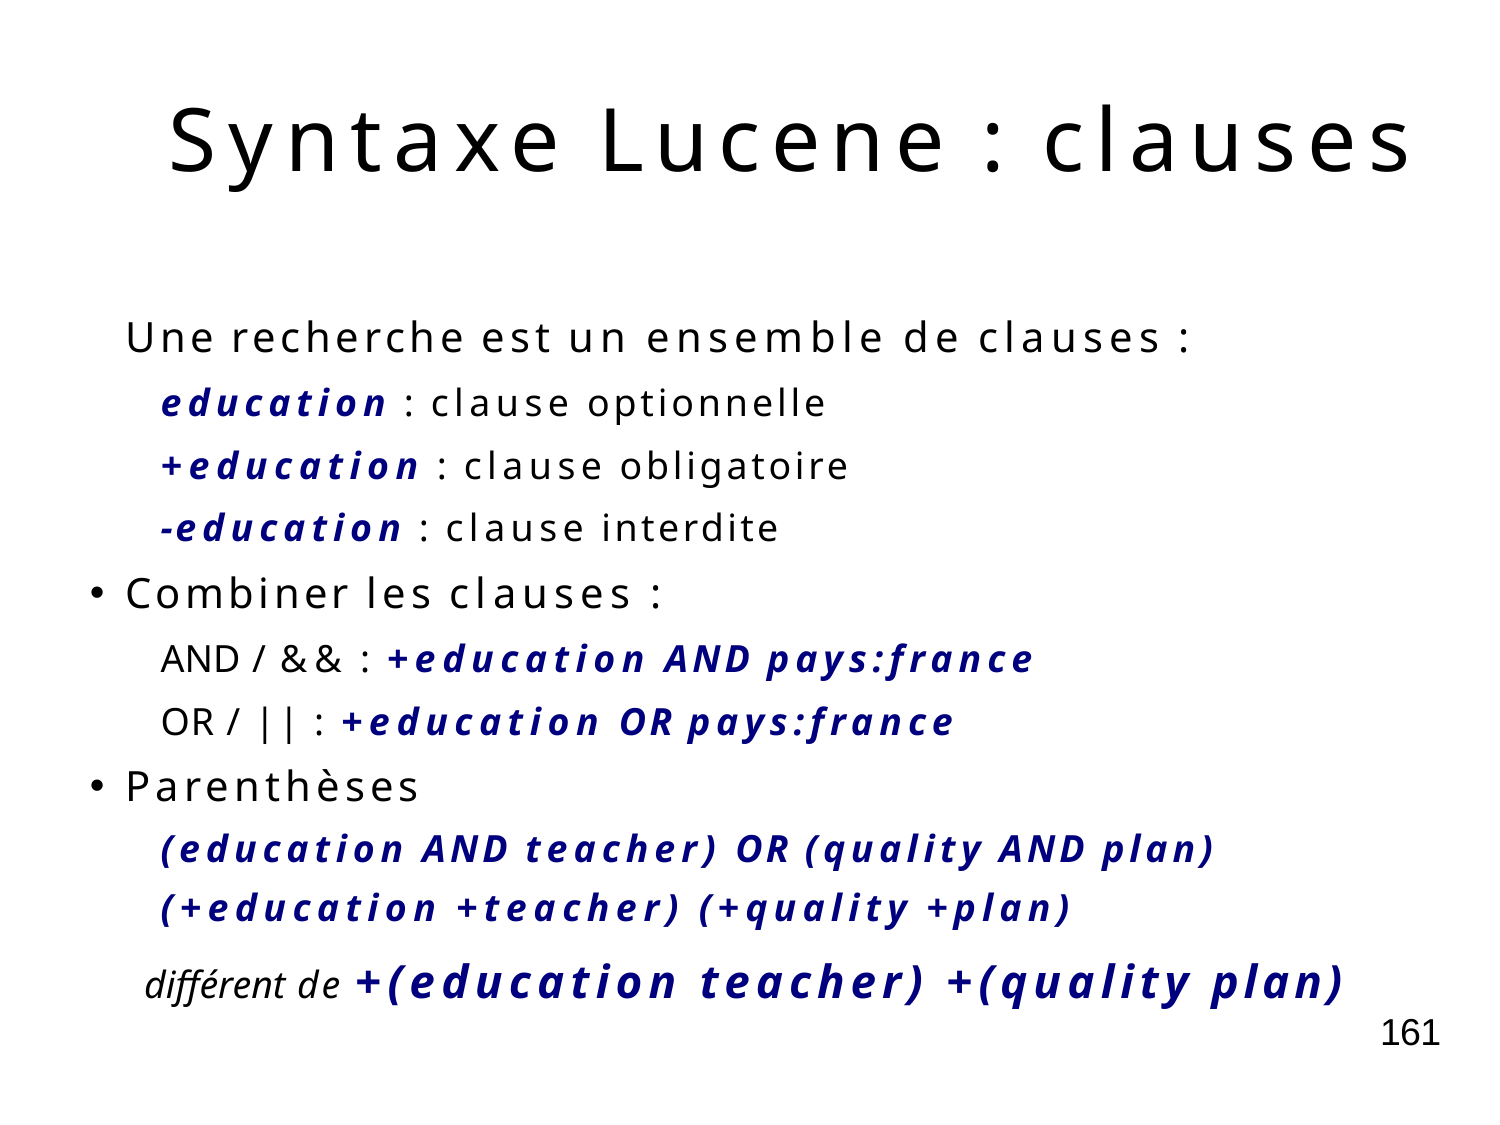

# Syntaxe Lucene : clauses
Une recherche est un ensemble de clauses :
education : clause optionnelle
+education : clause obligatoire
-education : clause interdite
Combiner les clauses :
AND / && : +education AND pays:france
OR / || : +education OR pays:france
Parenthèses
(education AND teacher) OR (quality AND plan) (+education +teacher) (+quality +plan)
différent de +(education teacher) +(quality plan)
161